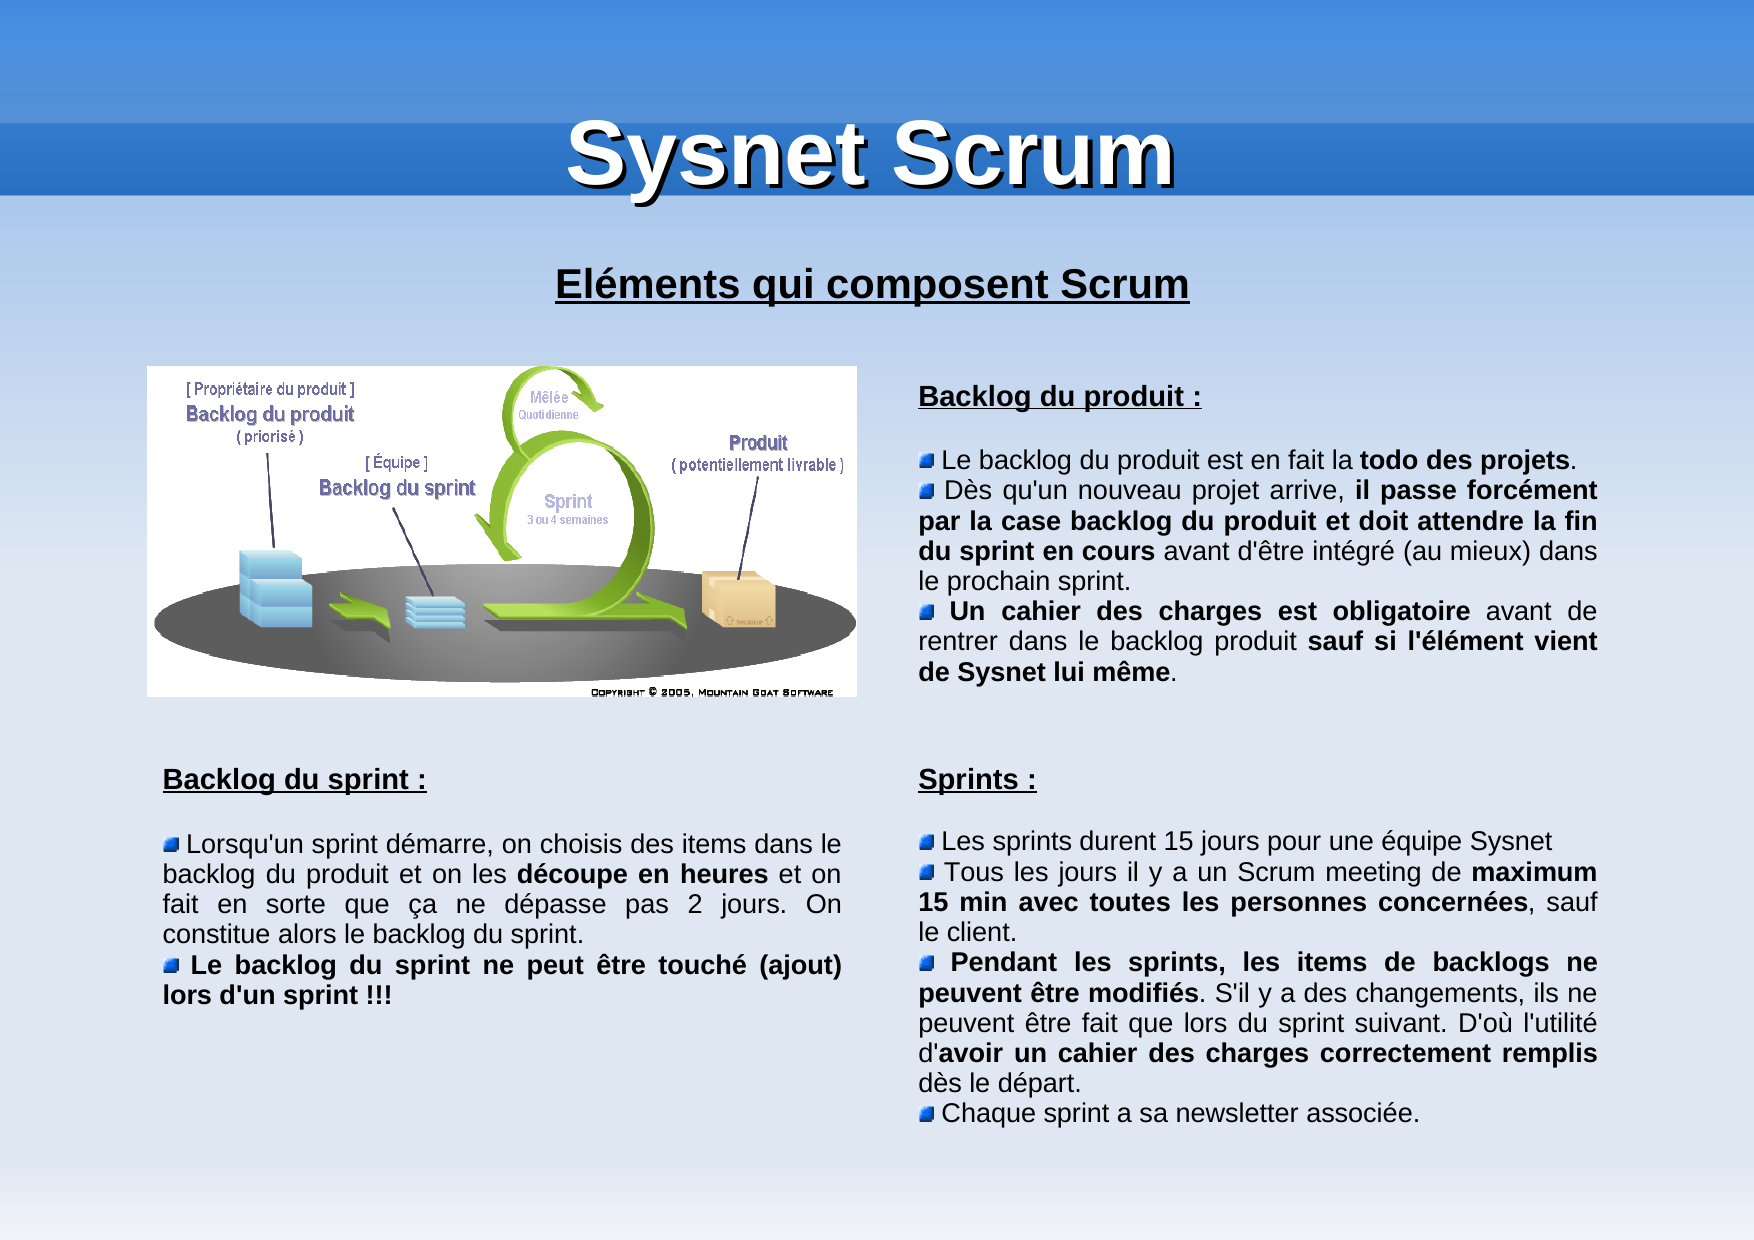

# Sysnet Scrum
Eléments qui composent Scrum
Backlog du produit :
 Le backlog du produit est en fait la todo des projets.
 Dès qu'un nouveau projet arrive, il passe forcément par la case backlog du produit et doit attendre la fin du sprint en cours avant d'être intégré (au mieux) dans le prochain sprint.
 Un cahier des charges est obligatoire avant de rentrer dans le backlog produit sauf si l'élément vient de Sysnet lui même.
Backlog du sprint :
 Lorsqu'un sprint démarre, on choisis des items dans le backlog du produit et on les découpe en heures et on fait en sorte que ça ne dépasse pas 2 jours. On constitue alors le backlog du sprint.
 Le backlog du sprint ne peut être touché (ajout) lors d'un sprint !!!
Sprints :
 Les sprints durent 15 jours pour une équipe Sysnet
 Tous les jours il y a un Scrum meeting de maximum 15 min avec toutes les personnes concernées, sauf le client.
 Pendant les sprints, les items de backlogs ne peuvent être modifiés. S'il y a des changements, ils ne peuvent être fait que lors du sprint suivant. D'où l'utilité d'avoir un cahier des charges correctement remplis dès le départ.
 Chaque sprint a sa newsletter associée.